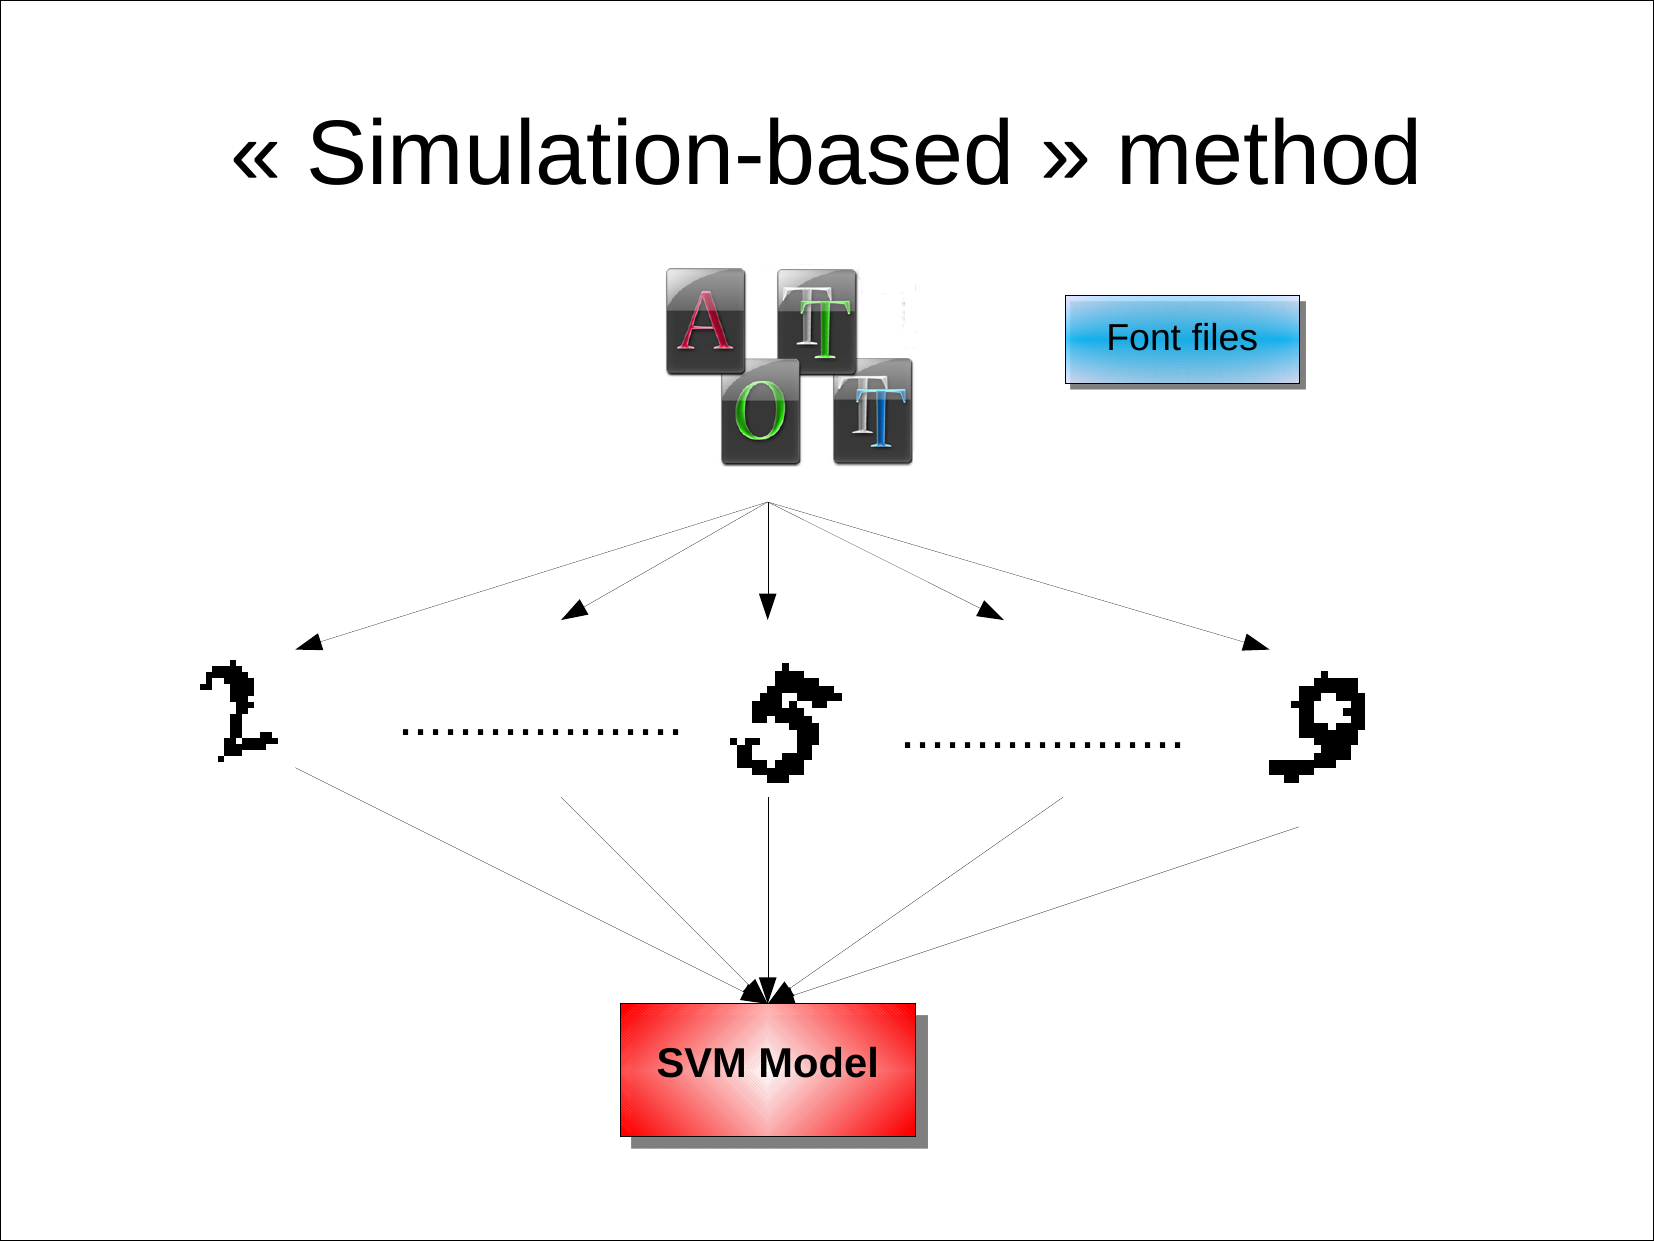

# « Simulation-based » method
Font files
...................
...................
SVM Model